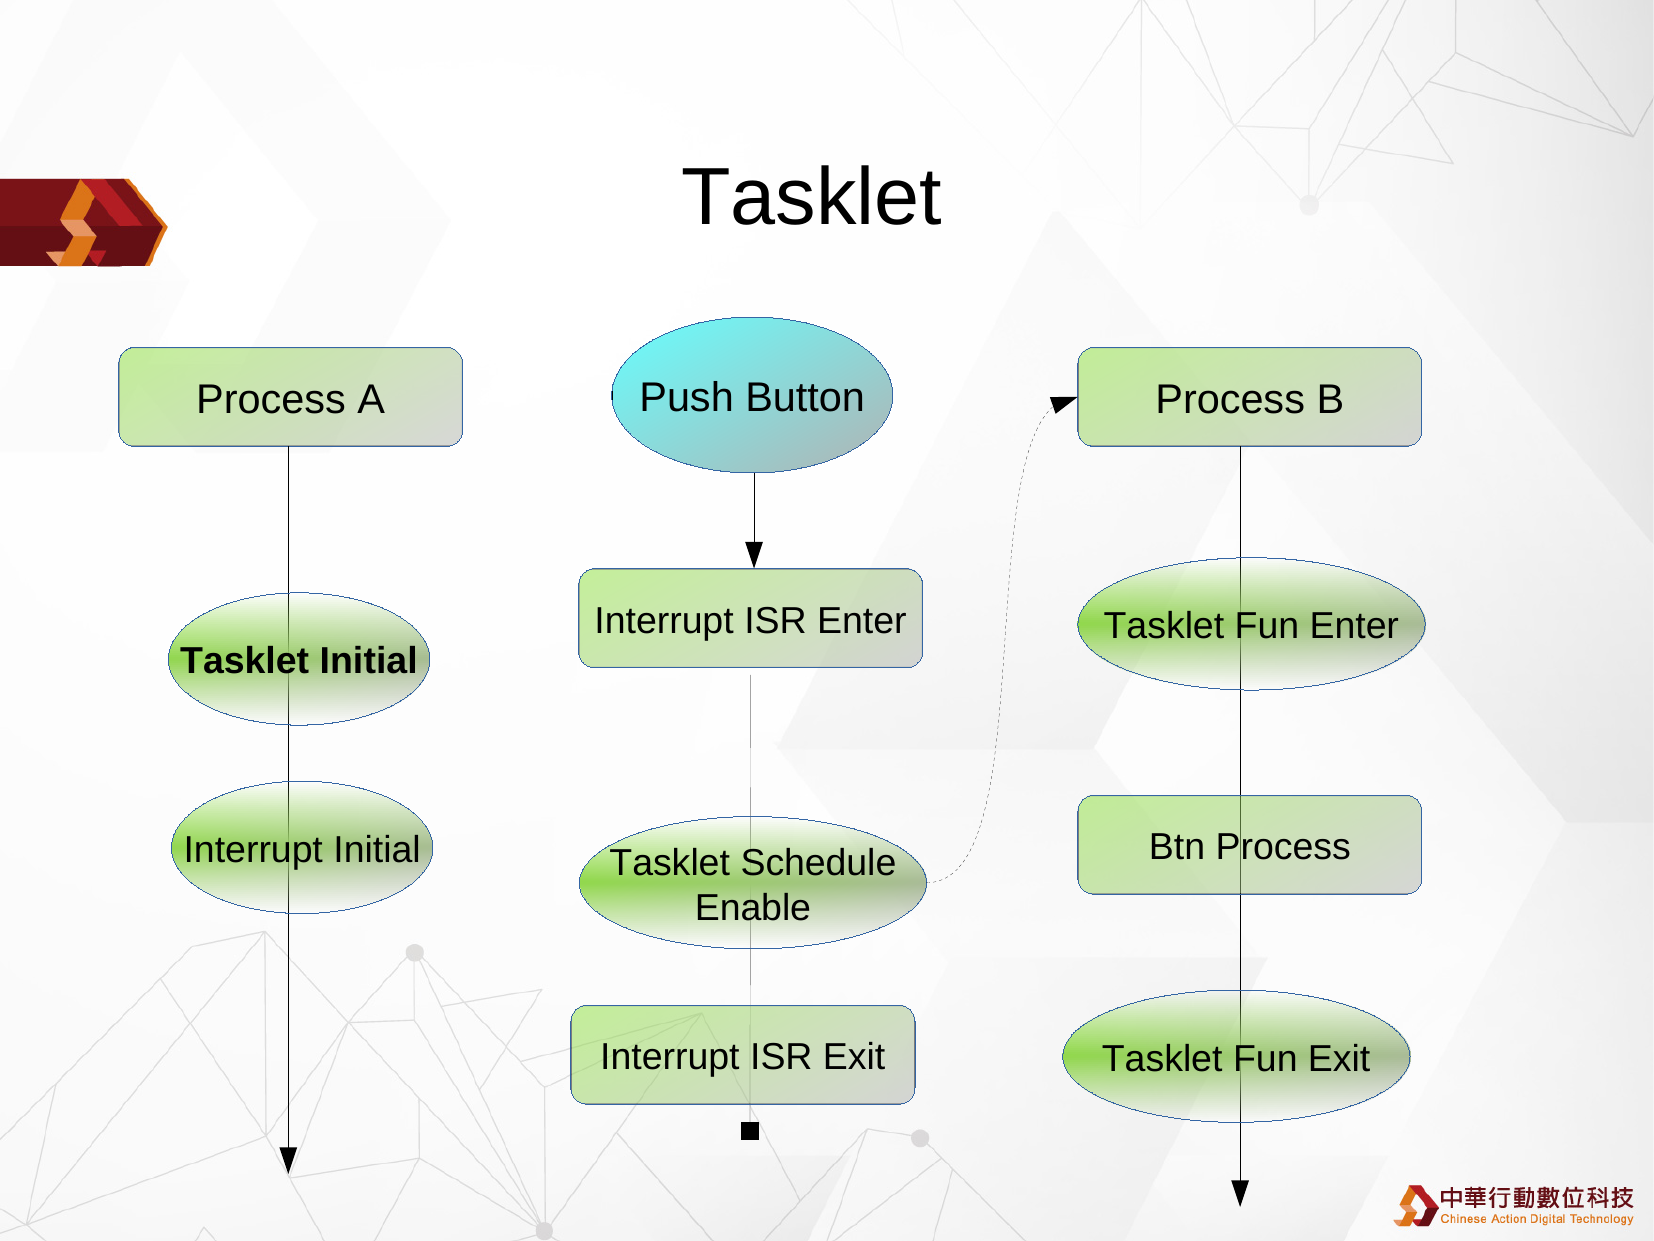

# Tasklet
Push Button
Process A
Process B
Tasklet Fun Enter
Interrupt ISR Enter
Tasklet Initial
Interrupt Initial
Btn Process
Tasklet Schedule
Enable
Tasklet Fun Exit
Interrupt ISR Exit